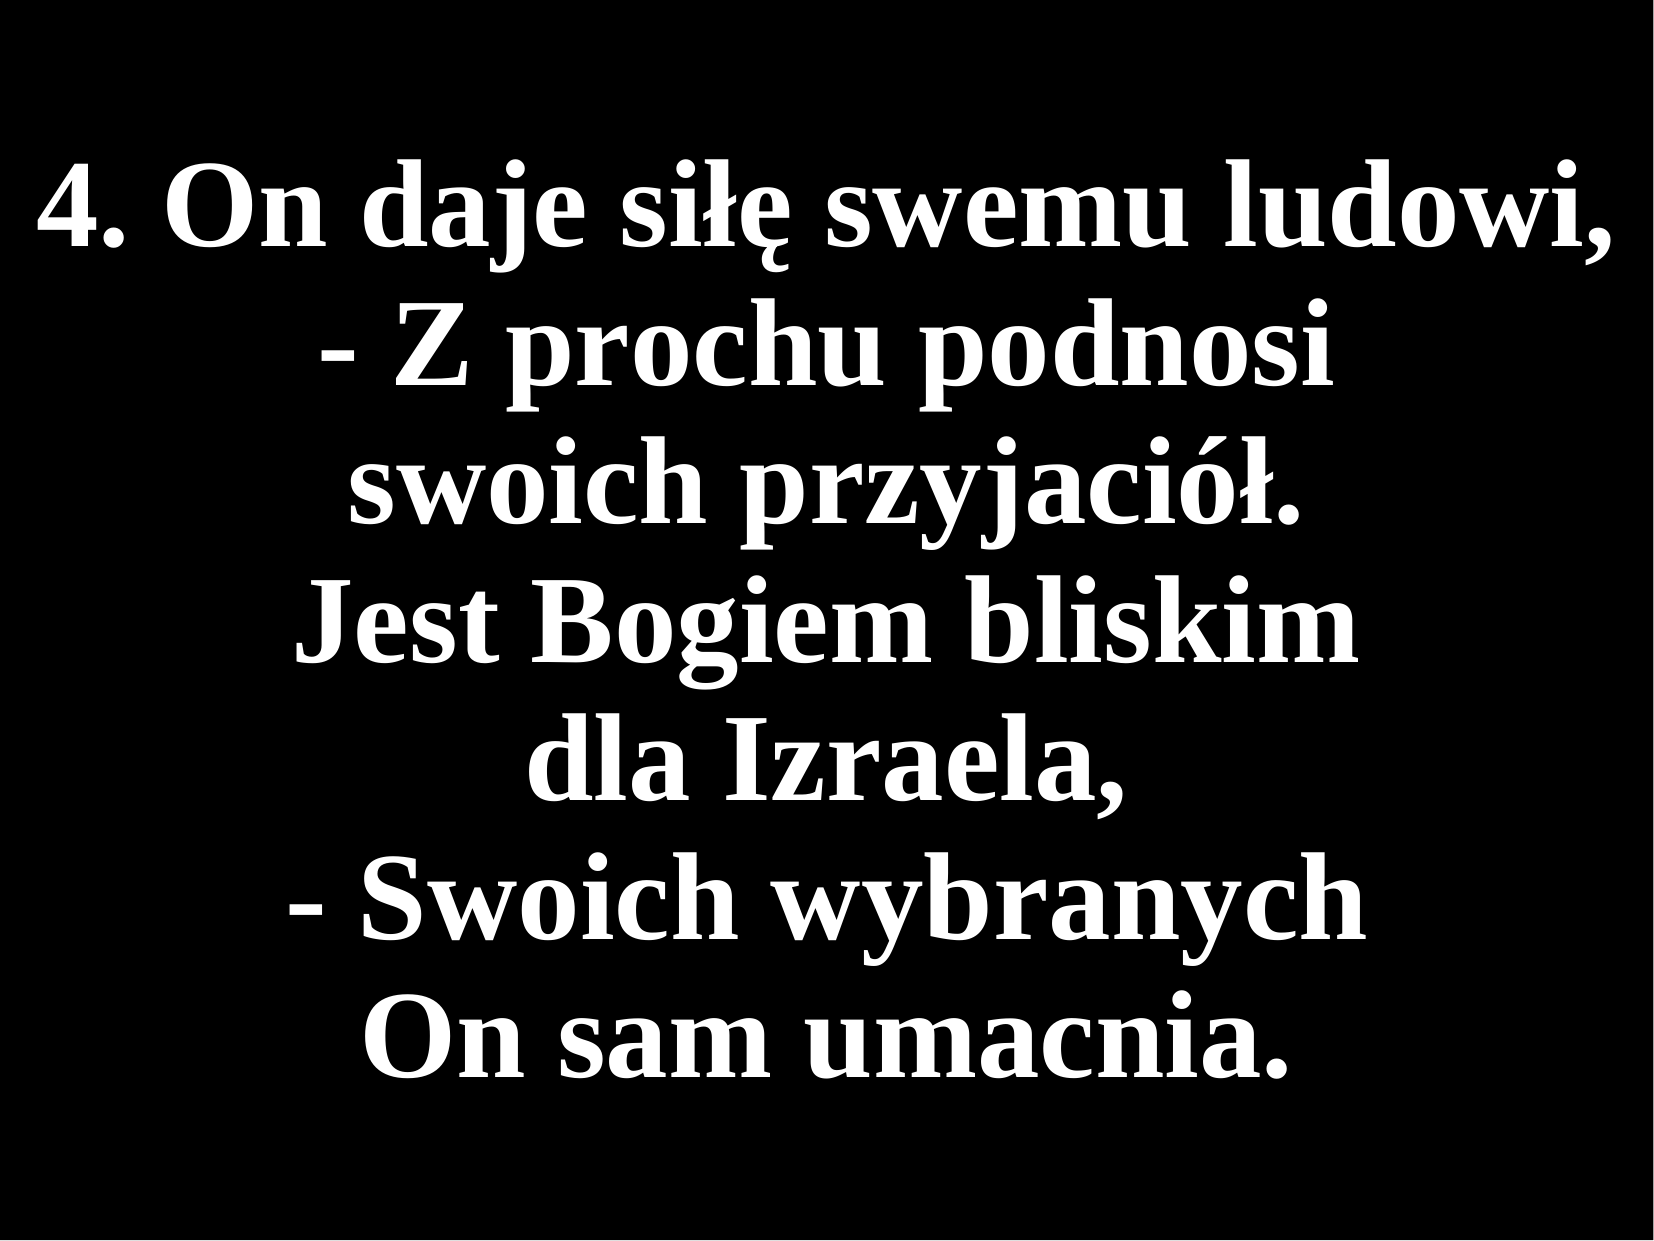

# 4. On daje siłę swemu ludowi, - Z prochu podnosi swoich przyjaciół. Jest Bogiem bliskim dla Izraela, - Swoich wybranych On sam umacnia.